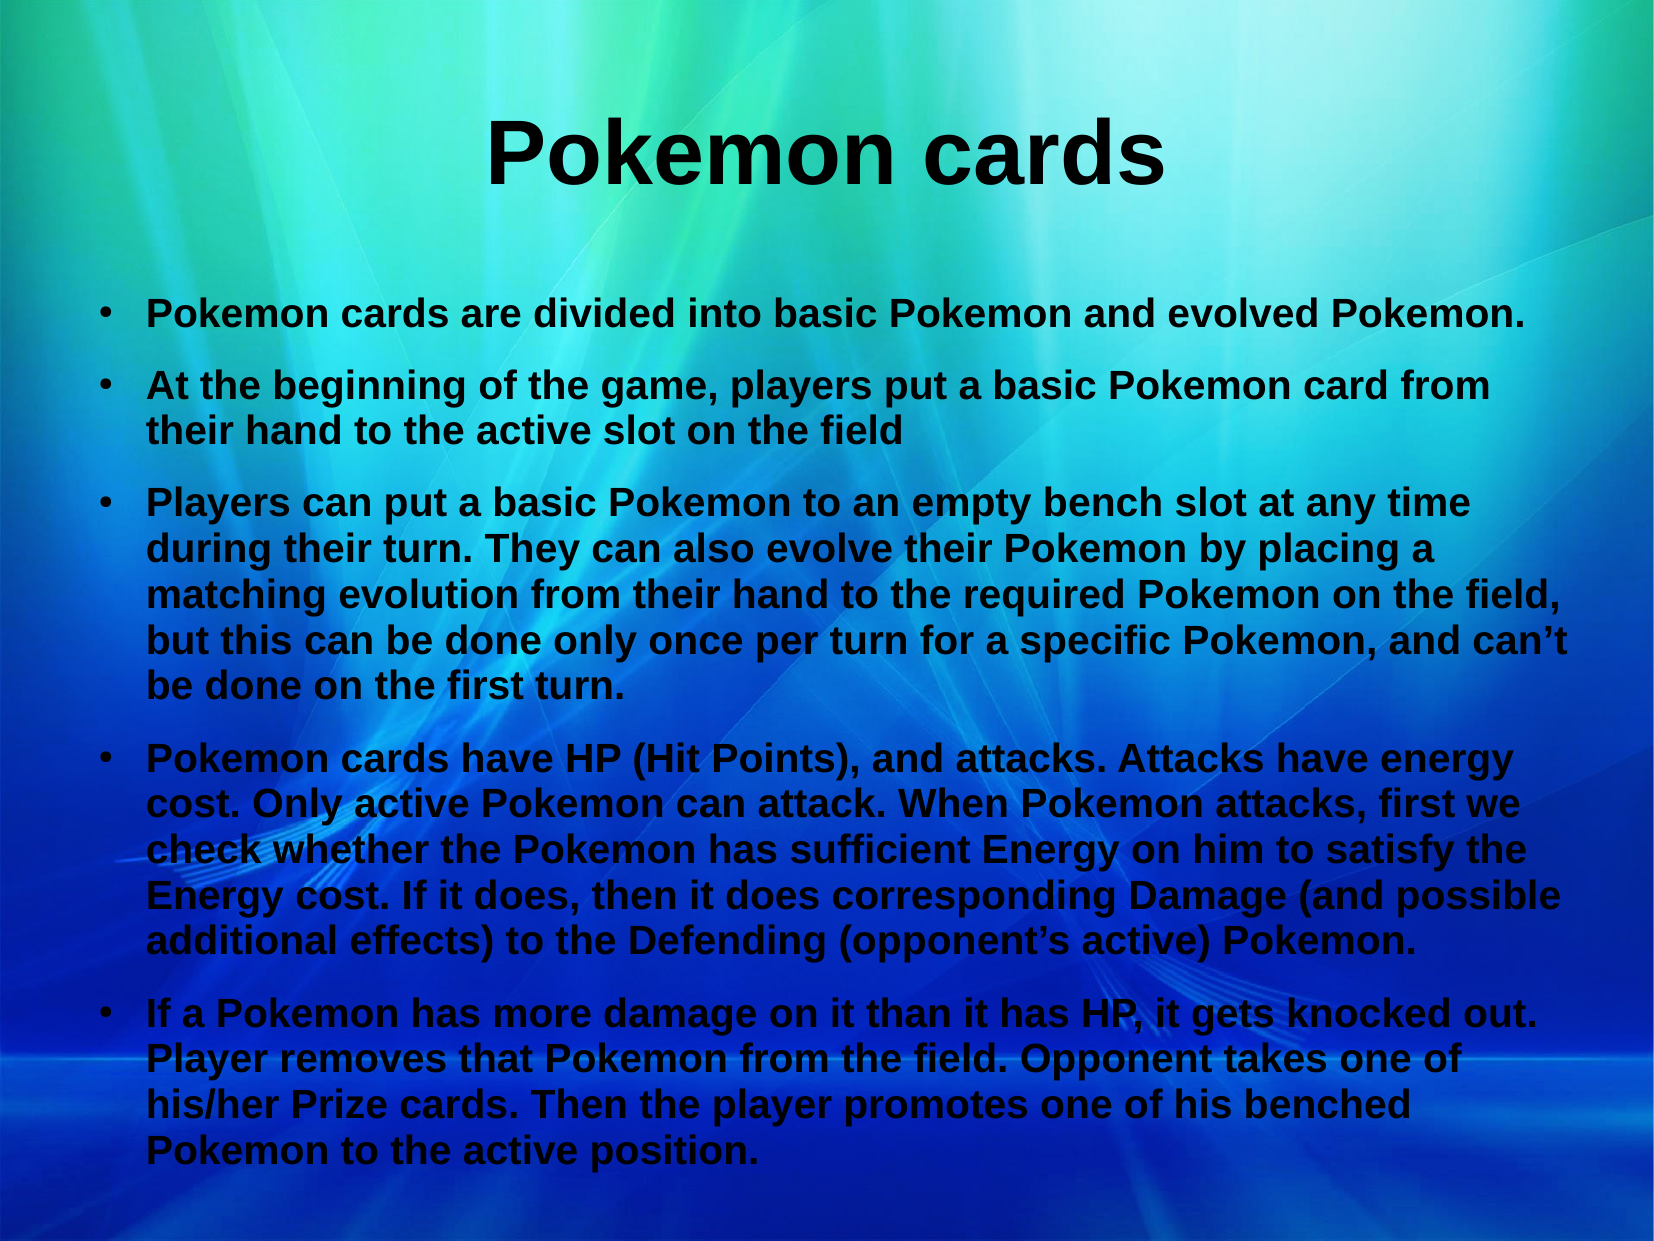

# Pokemon cards
Pokemon cards are divided into basic Pokemon and evolved Pokemon.
At the beginning of the game, players put a basic Pokemon card from their hand to the active slot on the field
Players can put a basic Pokemon to an empty bench slot at any time during their turn. They can also evolve their Pokemon by placing a matching evolution from their hand to the required Pokemon on the field, but this can be done only once per turn for a specific Pokemon, and can’t be done on the first turn.
Pokemon cards have HP (Hit Points), and attacks. Attacks have energy cost. Only active Pokemon can attack. When Pokemon attacks, first we check whether the Pokemon has sufficient Energy on him to satisfy the Energy cost. If it does, then it does corresponding Damage (and possible additional effects) to the Defending (opponent’s active) Pokemon.
If a Pokemon has more damage on it than it has HP, it gets knocked out. Player removes that Pokemon from the field. Opponent takes one of his/her Prize cards. Then the player promotes one of his benched Pokemon to the active position.